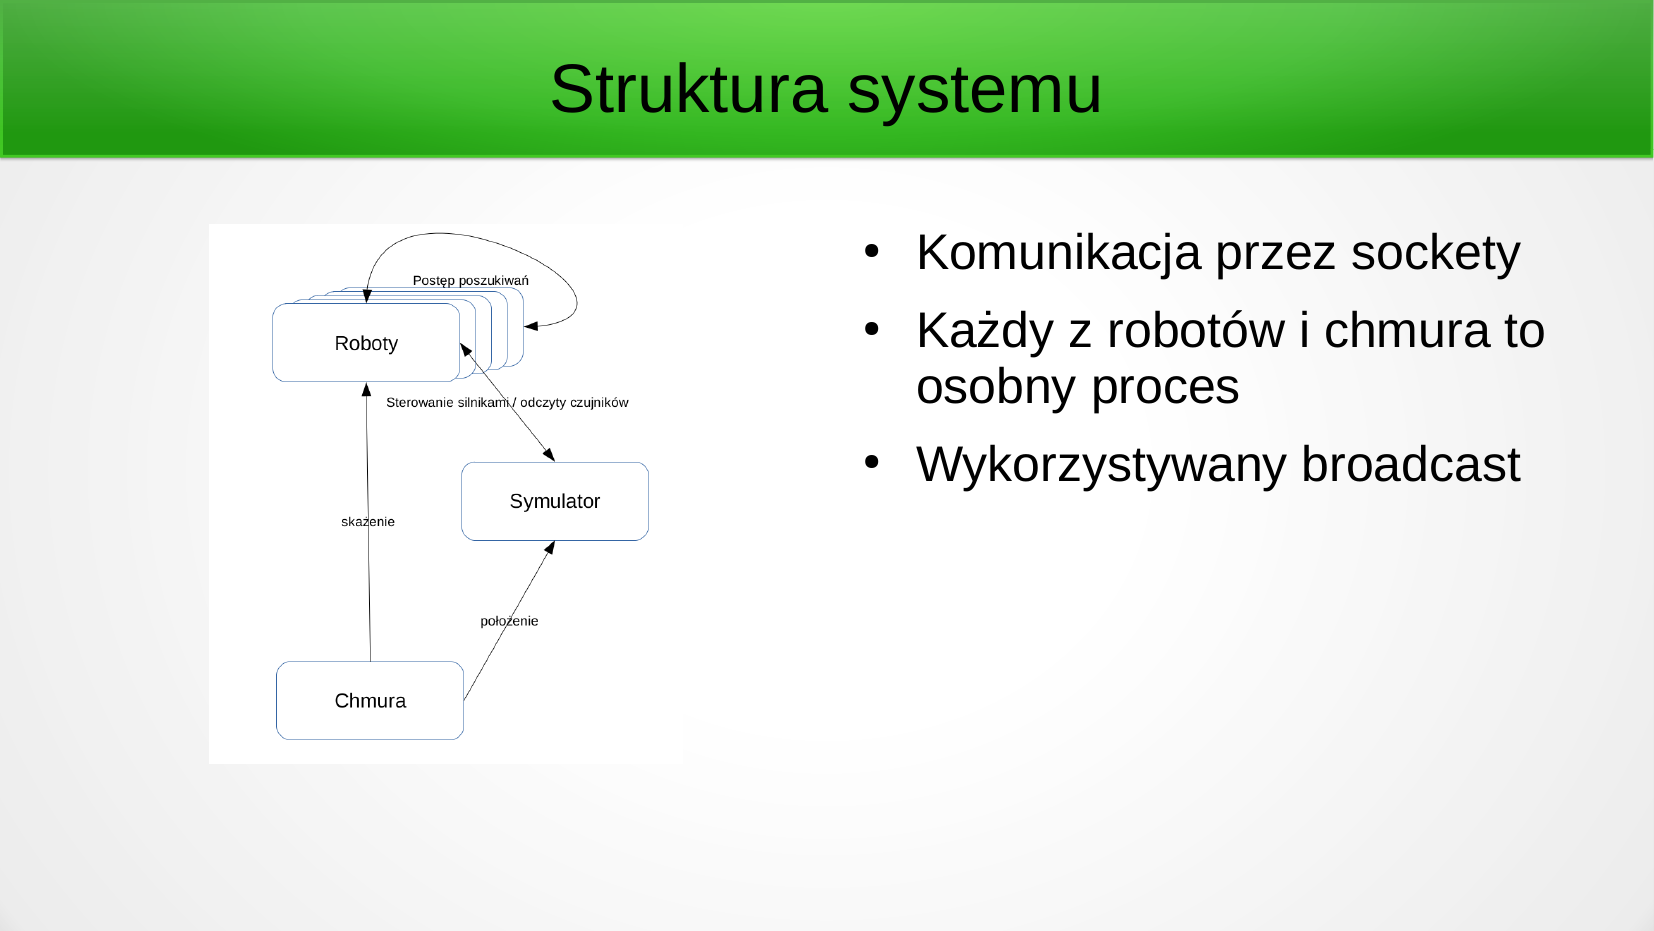

# Struktura systemu
Komunikacja przez sockety
Każdy z robotów i chmura to osobny proces
Wykorzystywany broadcast